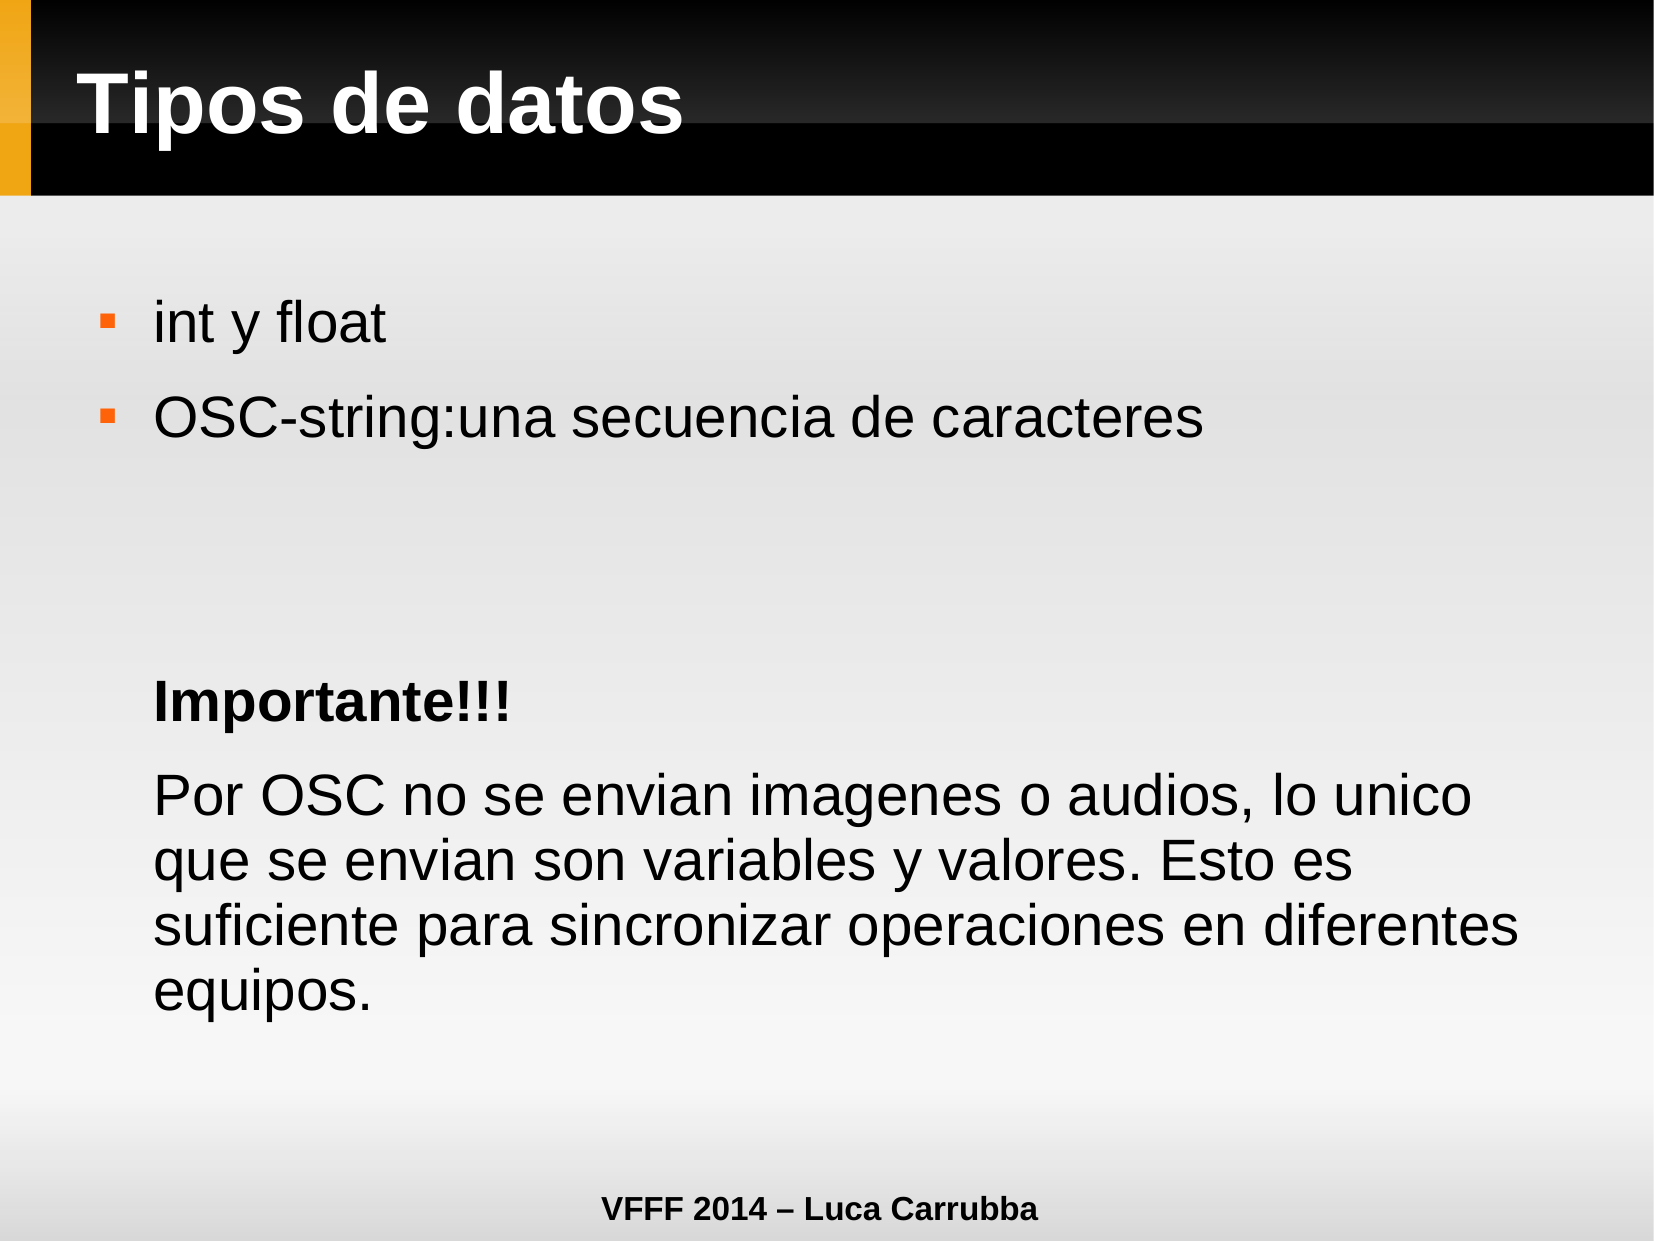

# Tipos de datos
int y float
OSC-string:una secuencia de caracteres
Importante!!!
Por OSC no se envian imagenes o audios, lo unico que se envian son variables y valores. Esto es suficiente para sincronizar operaciones en diferentes equipos.
VFFF 2014 – Luca Carrubba